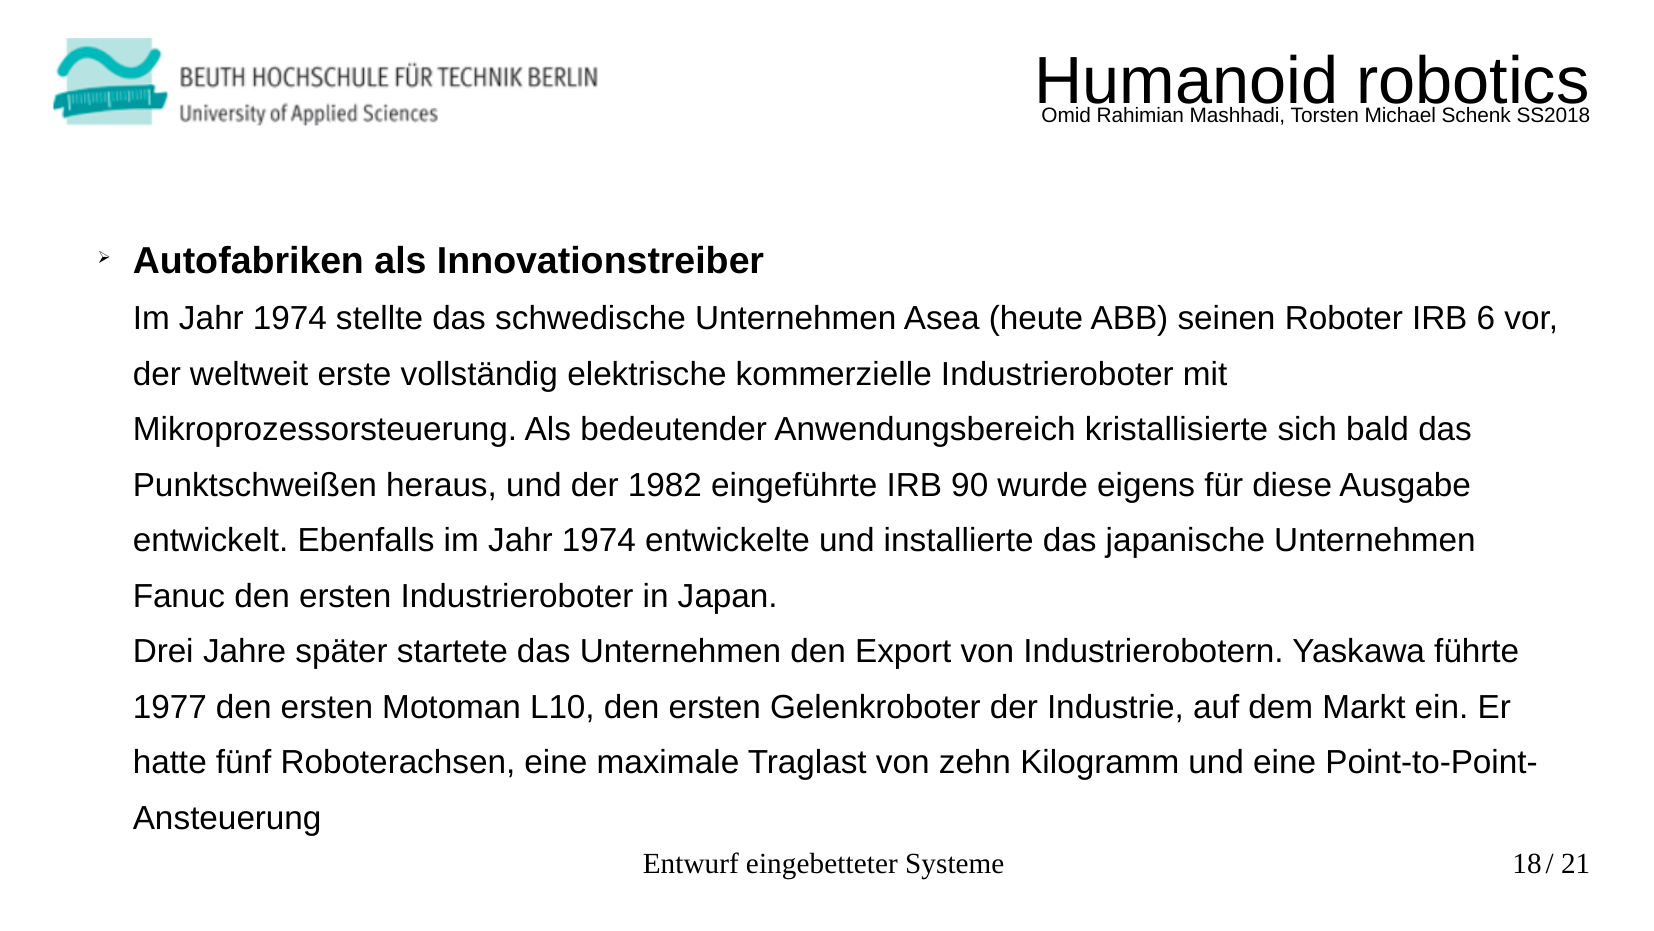

#
Humanoid robotics
Omid Rahimian Mashhadi, Torsten Michael Schenk SS2018
Autofabriken als Innovationstreiber
Im Jahr 1974 stellte das schwedische Unternehmen Asea (heute ABB) seinen Roboter IRB 6 vor, der weltweit erste vollständig elektrische kommerzielle Industrieroboter mit Mikroprozessorsteuerung. Als bedeutender Anwendungsbereich kristallisierte sich bald das Punktschweißen heraus, und der 1982 eingeführte IRB 90 wurde eigens für diese Ausgabe entwickelt. Ebenfalls im Jahr 1974 entwickelte und installierte das japanische Unternehmen Fanuc den ersten Industrieroboter in Japan.
Drei Jahre später startete das Unternehmen den Export von Industrierobotern. Yaskawa führte 1977 den ersten Motoman L10, den ersten Gelenkroboter der Industrie, auf dem Markt ein. Er hatte fünf Roboterachsen, eine maximale Traglast von zehn Kilogramm und eine Point-to-Point-Ansteuerung
 / 21
Entwurf eingebetteter Systeme
18